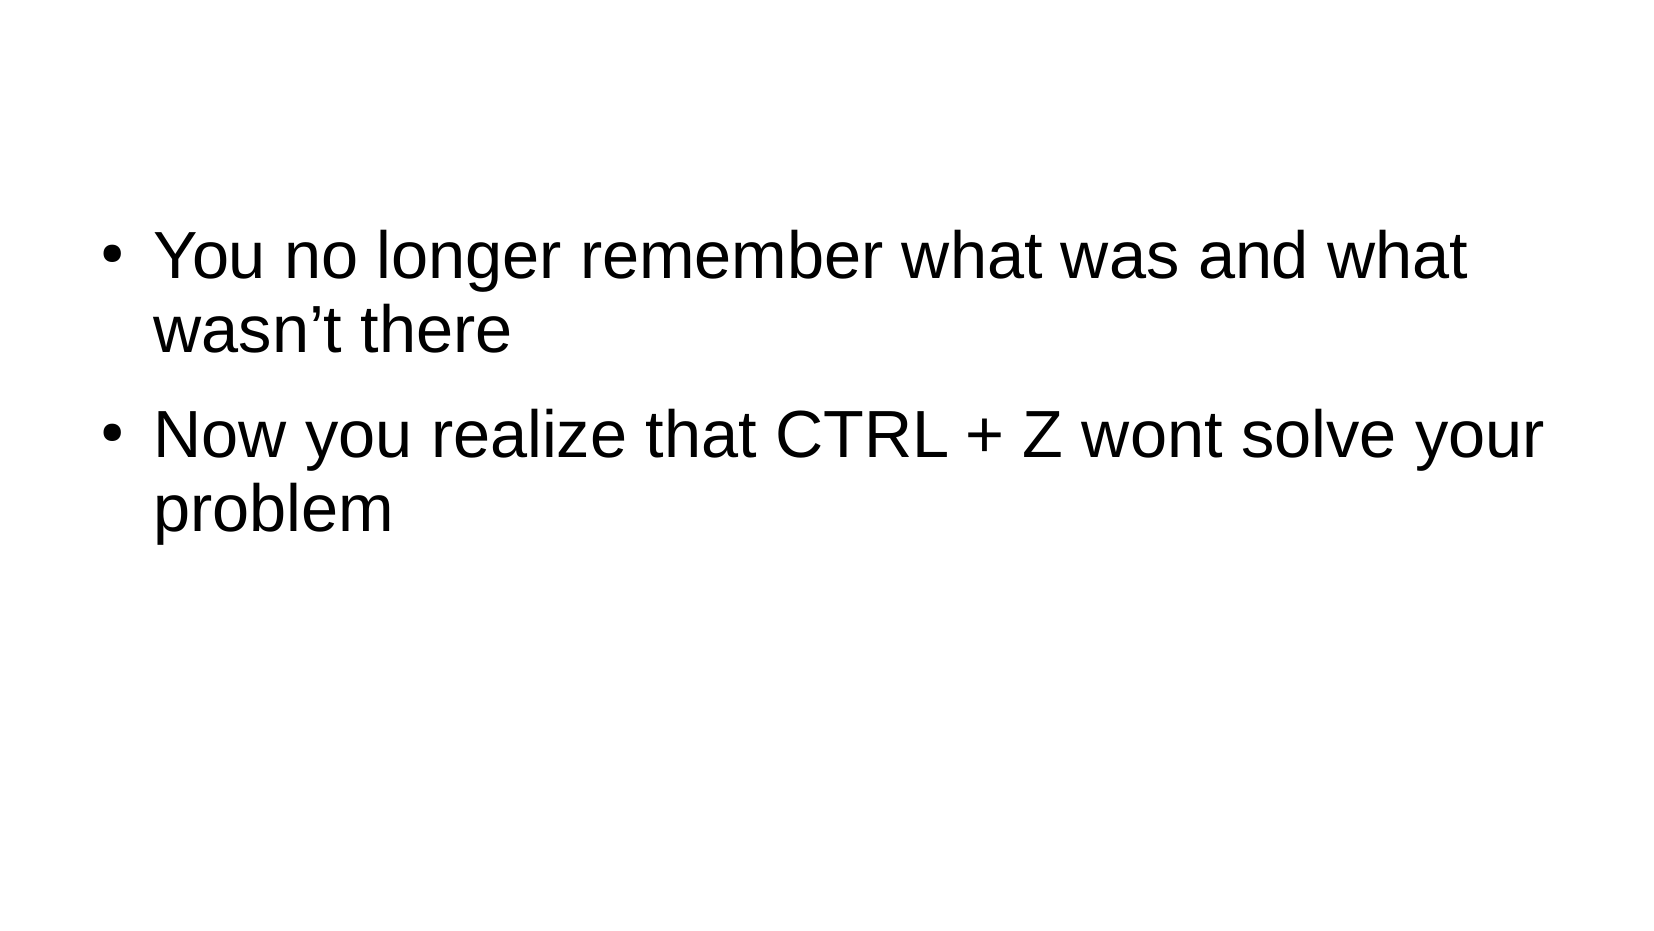

# You no longer remember what was and what wasn’t there
Now you realize that CTRL + Z wont solve your problem